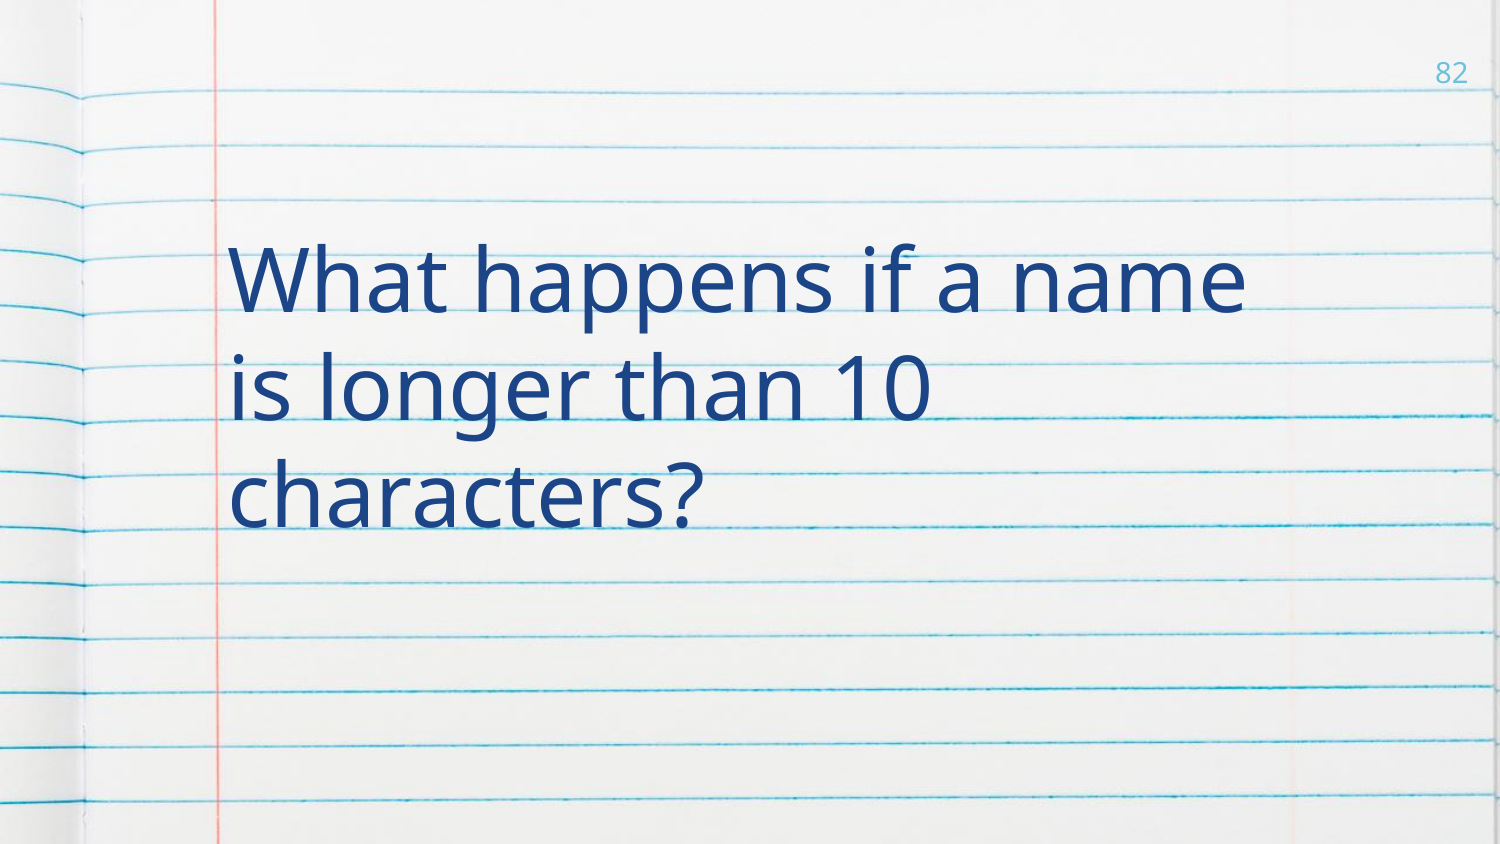

# What happens if a name is longer than 10 characters?